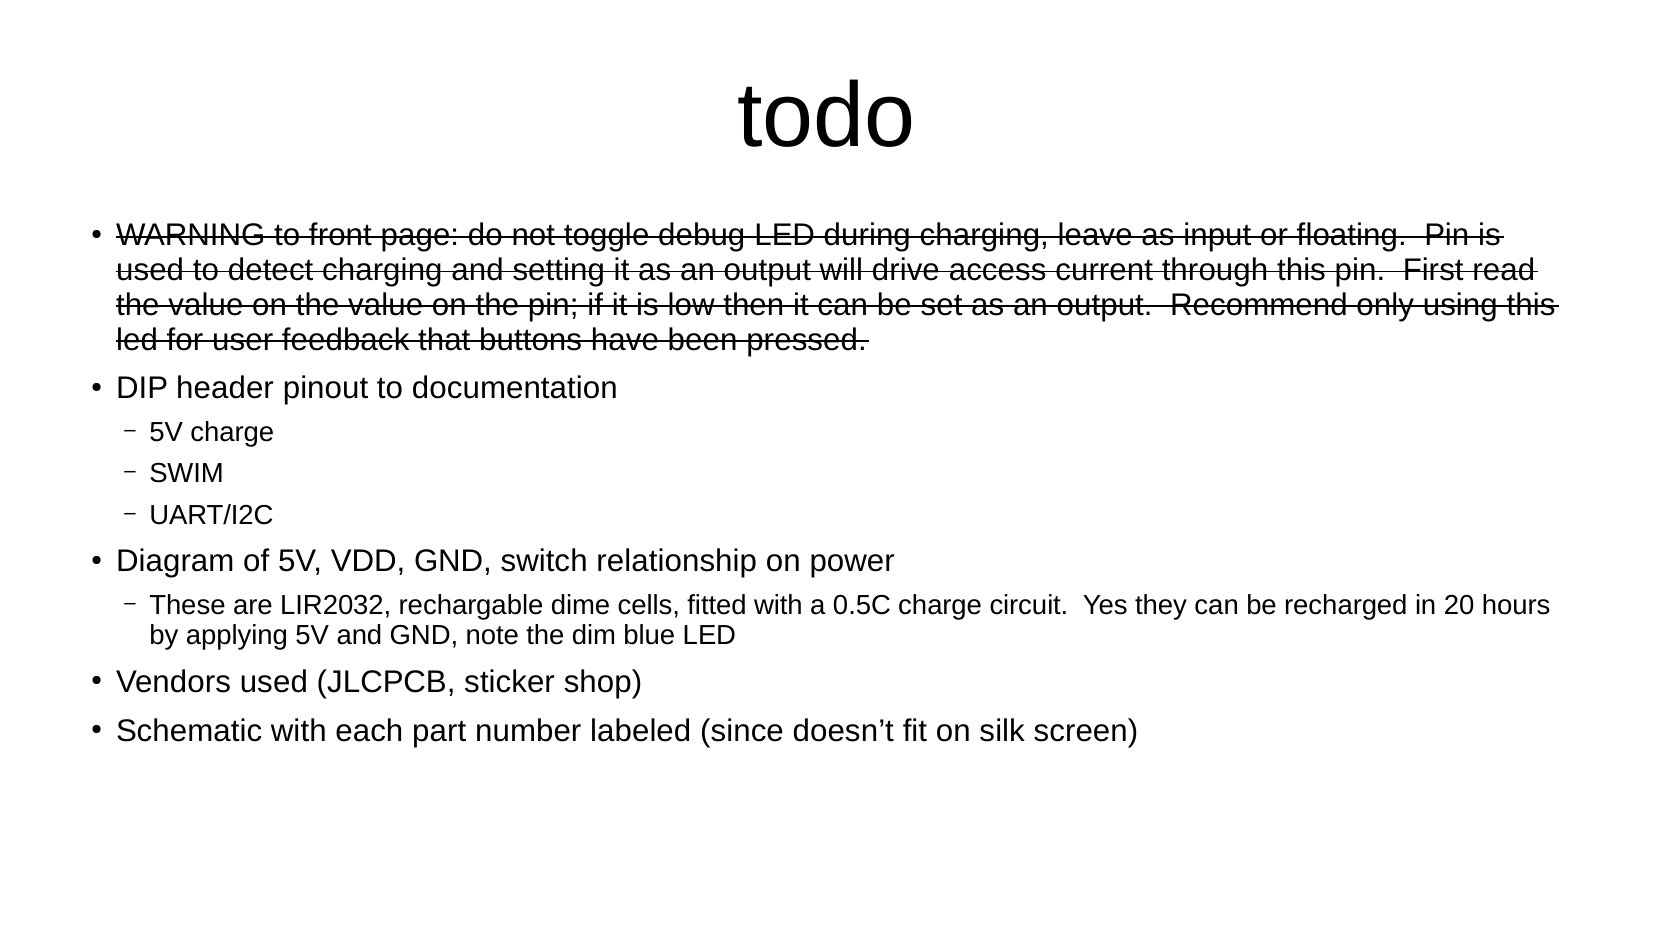

# todo
WARNING to front page: do not toggle debug LED during charging, leave as input or floating. Pin is used to detect charging and setting it as an output will drive access current through this pin. First read the value on the value on the pin; if it is low then it can be set as an output. Recommend only using this led for user feedback that buttons have been pressed.
DIP header pinout to documentation
5V charge
SWIM
UART/I2C
Diagram of 5V, VDD, GND, switch relationship on power
These are LIR2032, rechargable dime cells, fitted with a 0.5C charge circuit. Yes they can be recharged in 20 hours by applying 5V and GND, note the dim blue LED
Vendors used (JLCPCB, sticker shop)
Schematic with each part number labeled (since doesn’t fit on silk screen)